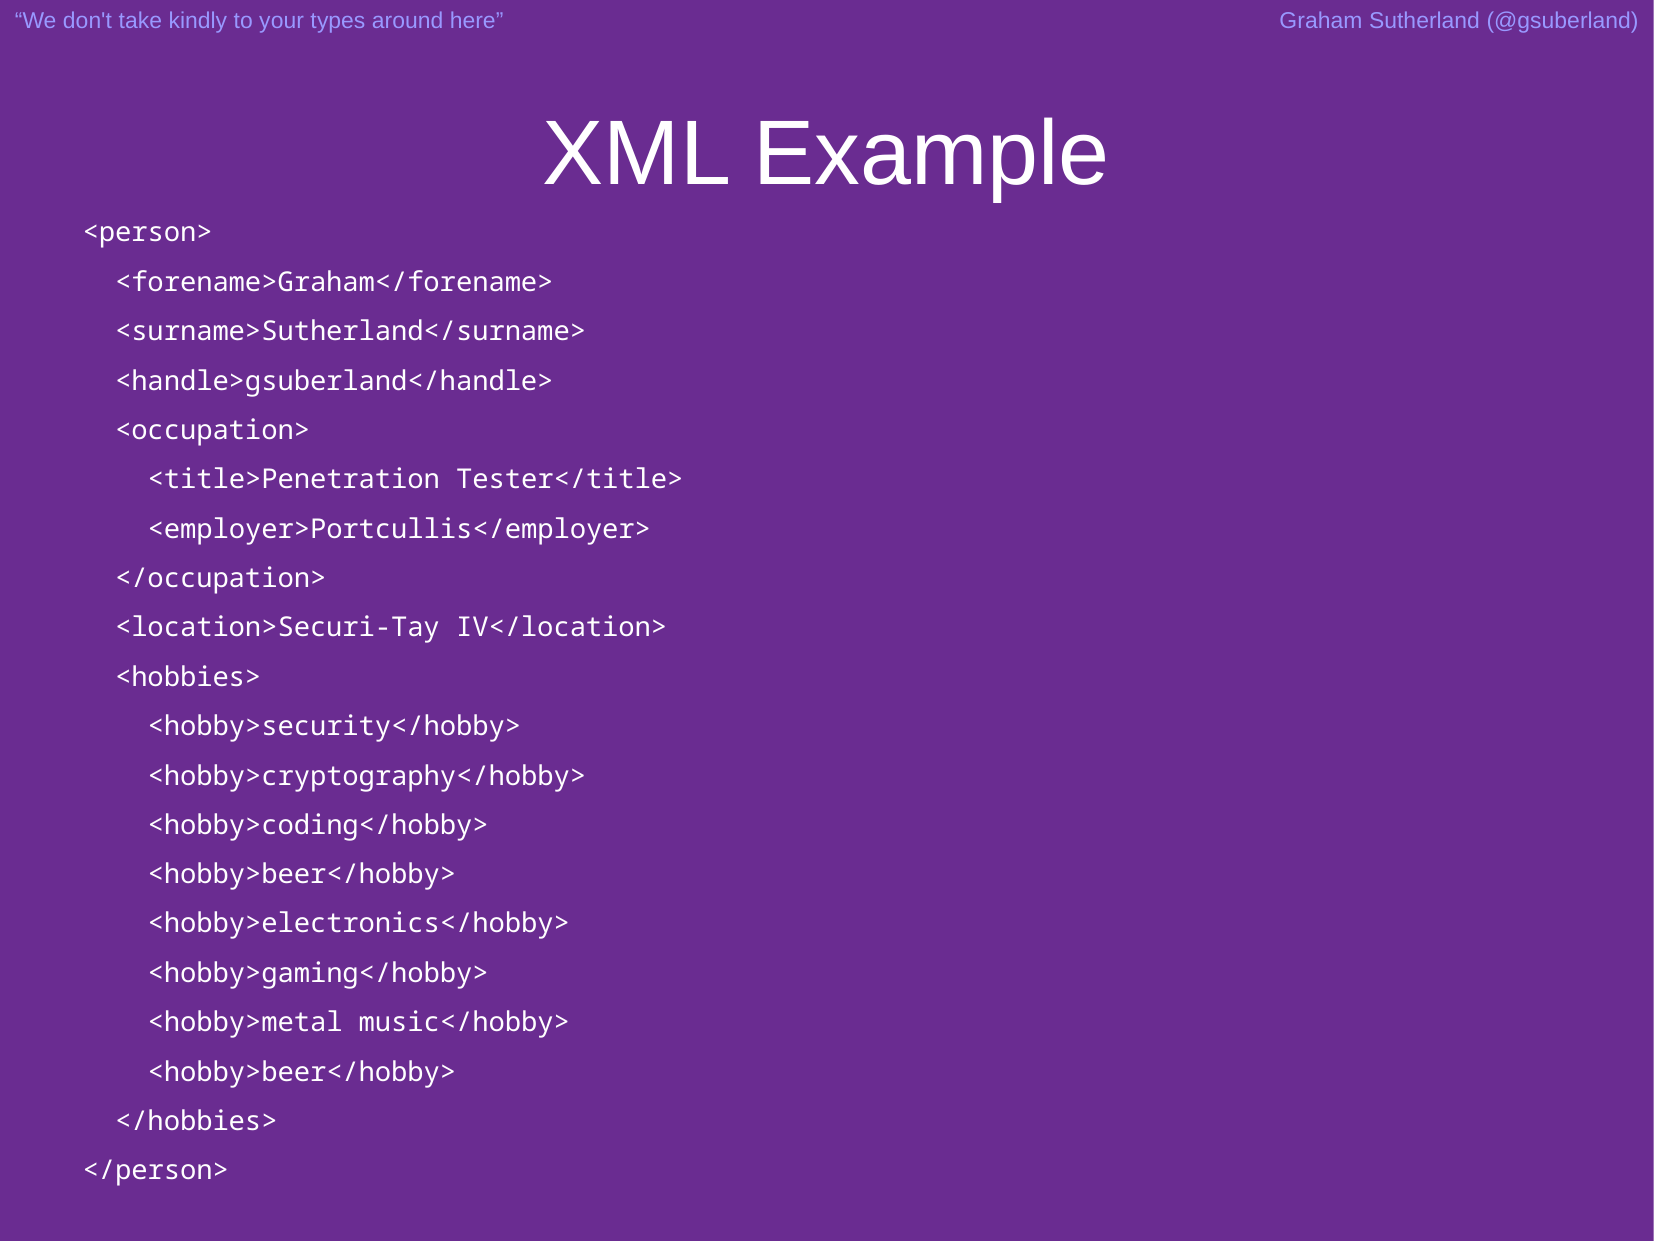

# XML Example
<person>
 <forename>Graham</forename>
 <surname>Sutherland</surname>
 <handle>gsuberland</handle>
 <occupation>
 <title>Penetration Tester</title>
 <employer>Portcullis</employer>
 </occupation>
 <location>Securi-Tay IV</location>
 <hobbies>
 <hobby>security</hobby>
 <hobby>cryptography</hobby>
 <hobby>coding</hobby>
 <hobby>beer</hobby>
 <hobby>electronics</hobby>
 <hobby>gaming</hobby>
 <hobby>metal music</hobby>
 <hobby>beer</hobby>
 </hobbies>
</person>